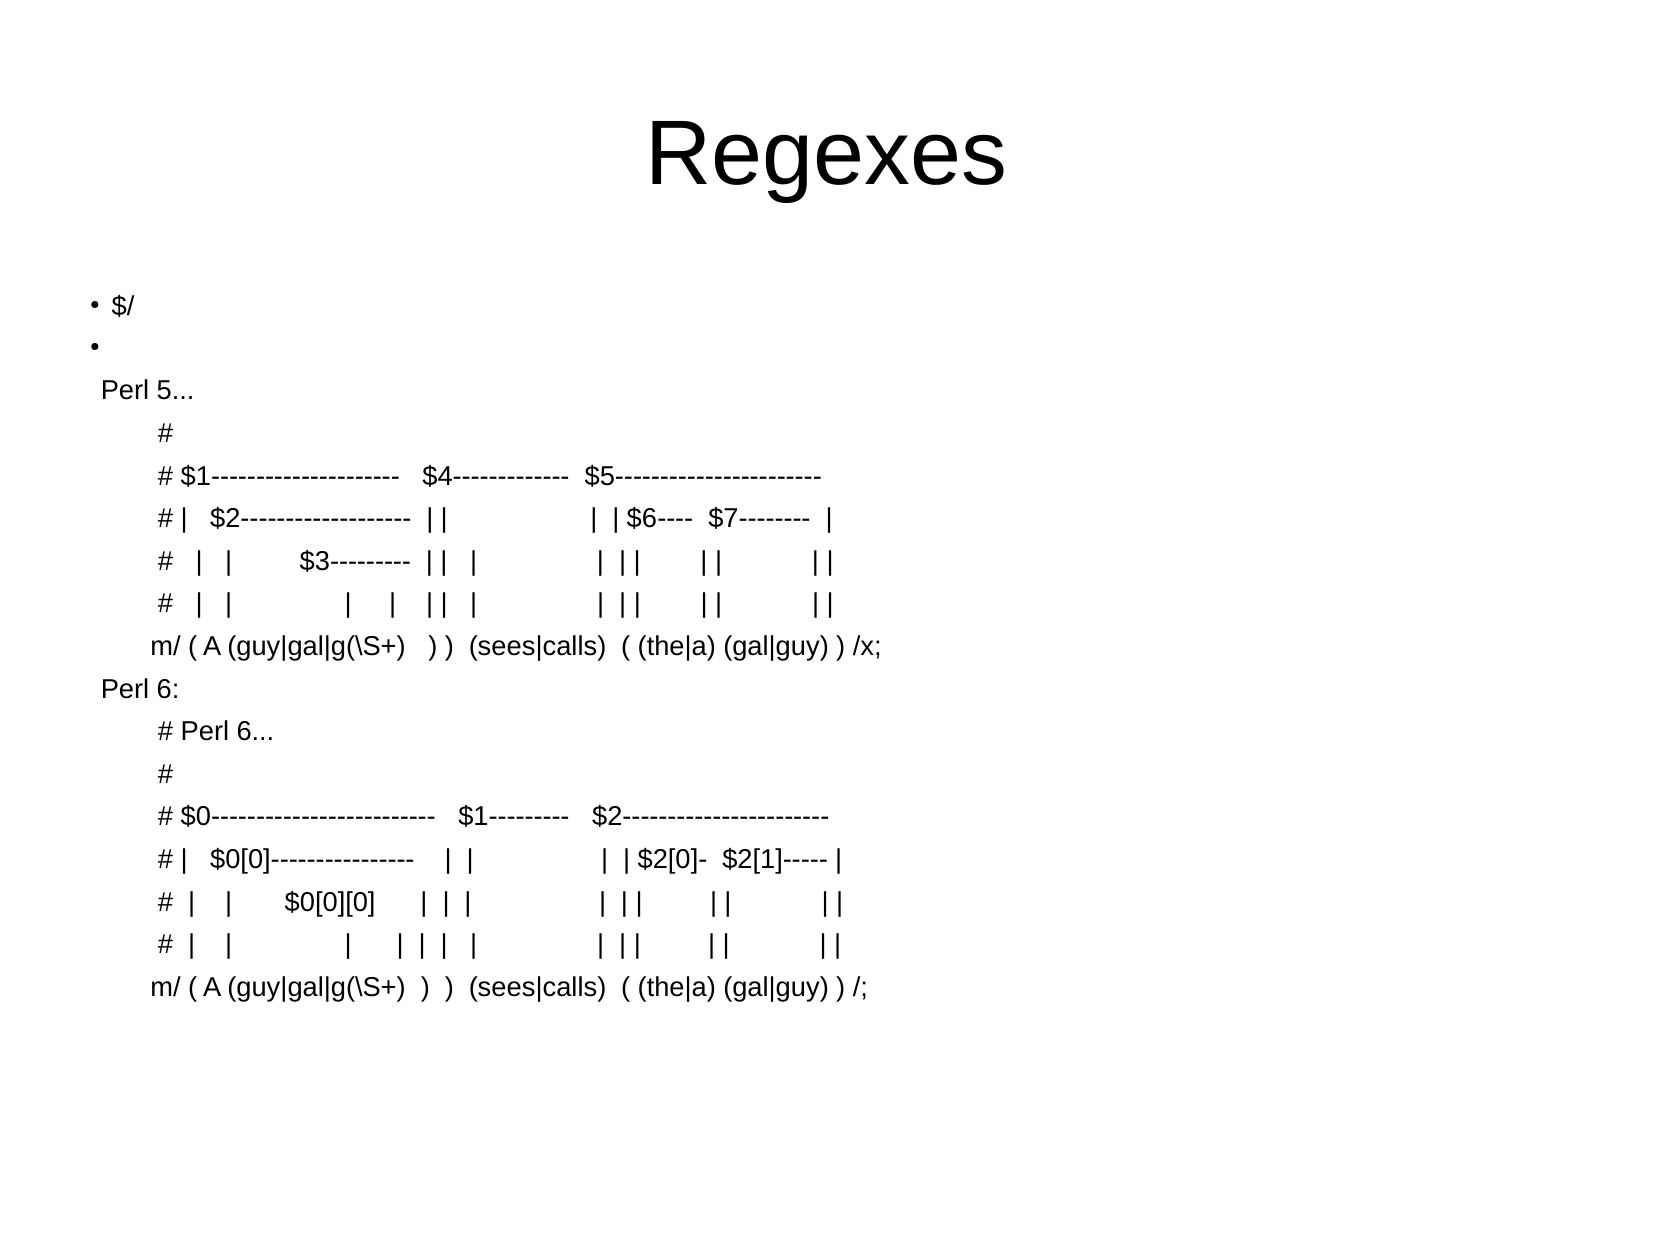

# Regexes
$/
Perl 5...
 #
 # $1--------------------- $4------------- $5-----------------------
 # | $2------------------- | | | | $6---- $7-------- |
 # | | $3--------- | | | | | | | | | |
 # | | | | | | | | | | | | | |
 m/ ( A (guy|gal|g(\S+) ) ) (sees|calls) ( (the|a) (gal|guy) ) /x;
Perl 6:
 # Perl 6...
 #
 # $0------------------------- $1--------- $2-----------------------
 # | $0[0]---------------- | | | | $2[0]- $2[1]----- |
 # | | $0[0][0] | | | | | | | | | |
 # | | | | | | | | | | | | | |
 m/ ( A (guy|gal|g(\S+) ) ) (sees|calls) ( (the|a) (gal|guy) ) /;